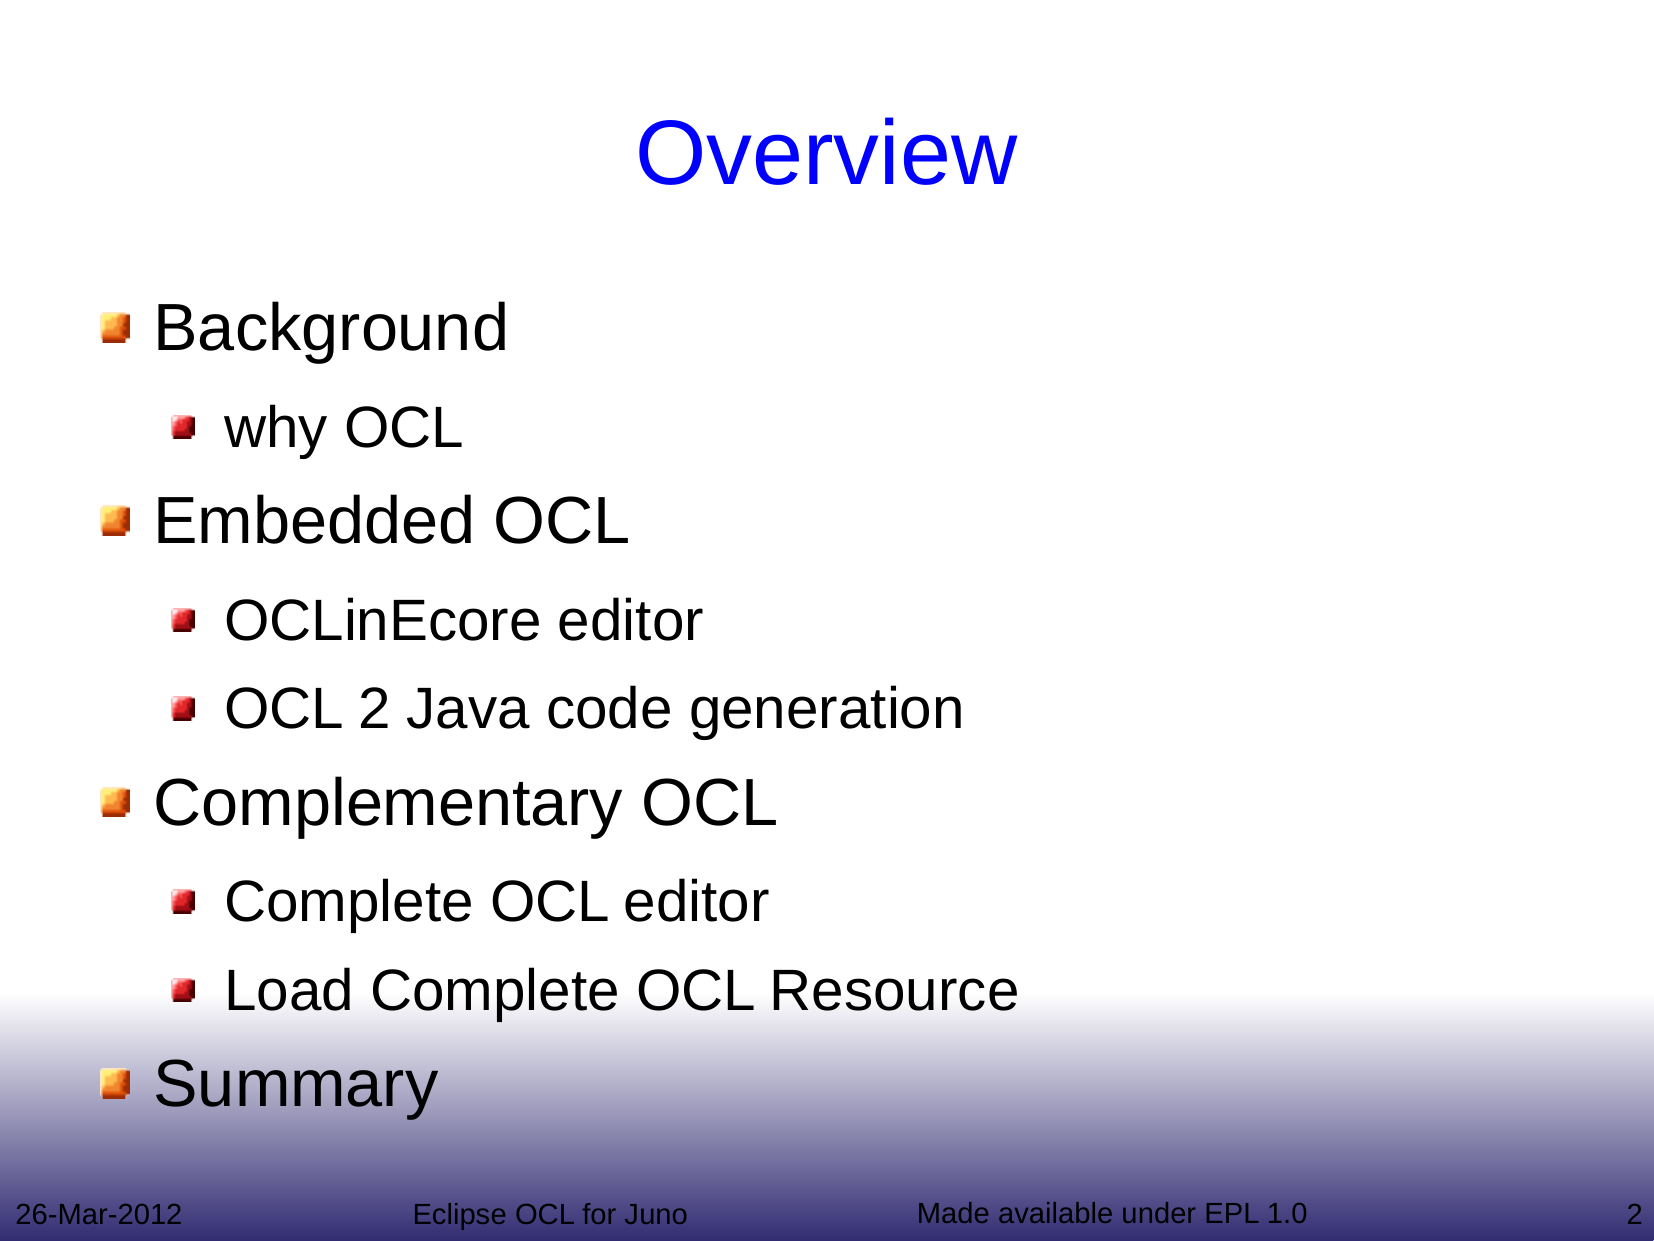

# Overview
Background
why OCL
Embedded OCL
OCLinEcore editor
OCL 2 Java code generation
Complementary OCL
Complete OCL editor
Load Complete OCL Resource
Summary
26-Mar-2012
Eclipse OCL for Juno
2